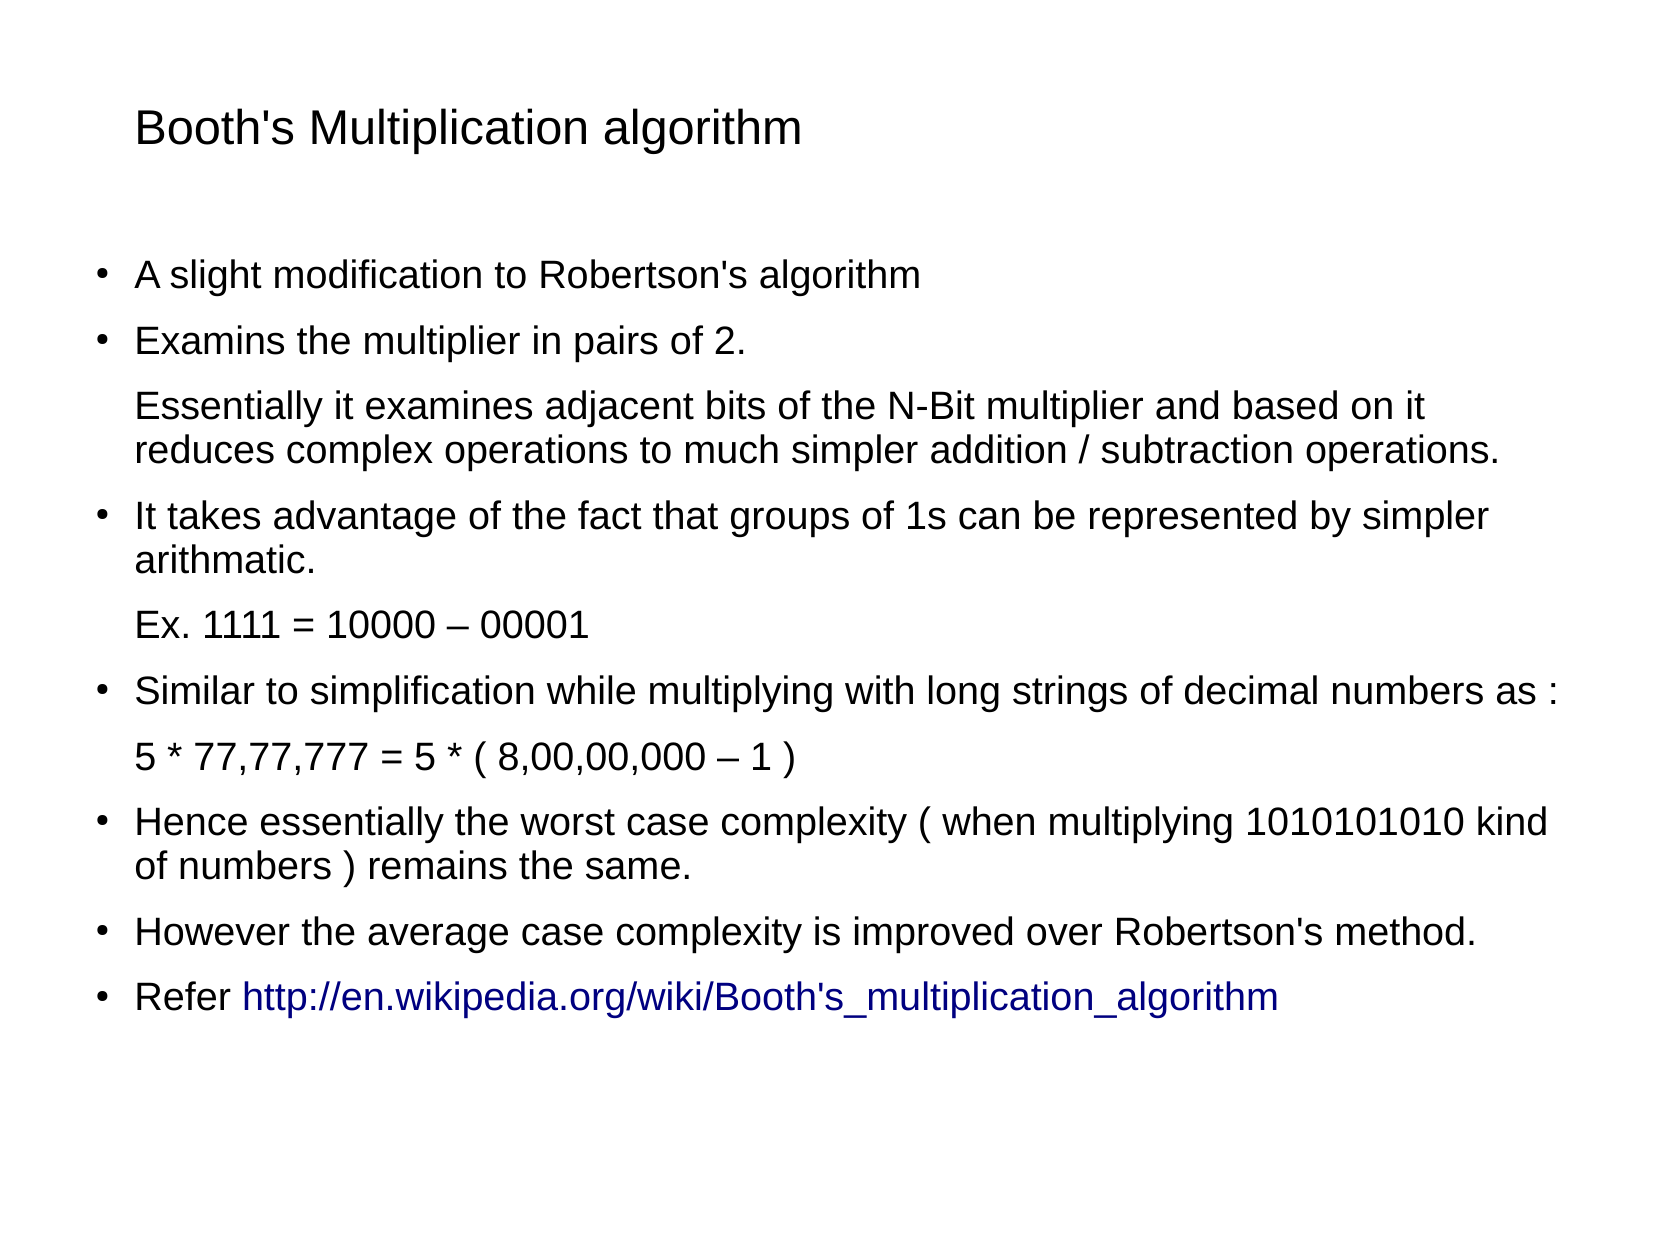

# Booth's Multiplication algorithm
A slight modification to Robertson's algorithm
Examins the multiplier in pairs of 2.
Essentially it examines adjacent bits of the N-Bit multiplier and based on it reduces complex operations to much simpler addition / subtraction operations.
It takes advantage of the fact that groups of 1s can be represented by simpler arithmatic.
Ex. 1111 = 10000 – 00001
Similar to simplification while multiplying with long strings of decimal numbers as :
5 * 77,77,777 = 5 * ( 8,00,00,000 – 1 )
Hence essentially the worst case complexity ( when multiplying 1010101010 kind of numbers ) remains the same.
However the average case complexity is improved over Robertson's method.
Refer http://en.wikipedia.org/wiki/Booth's_multiplication_algorithm